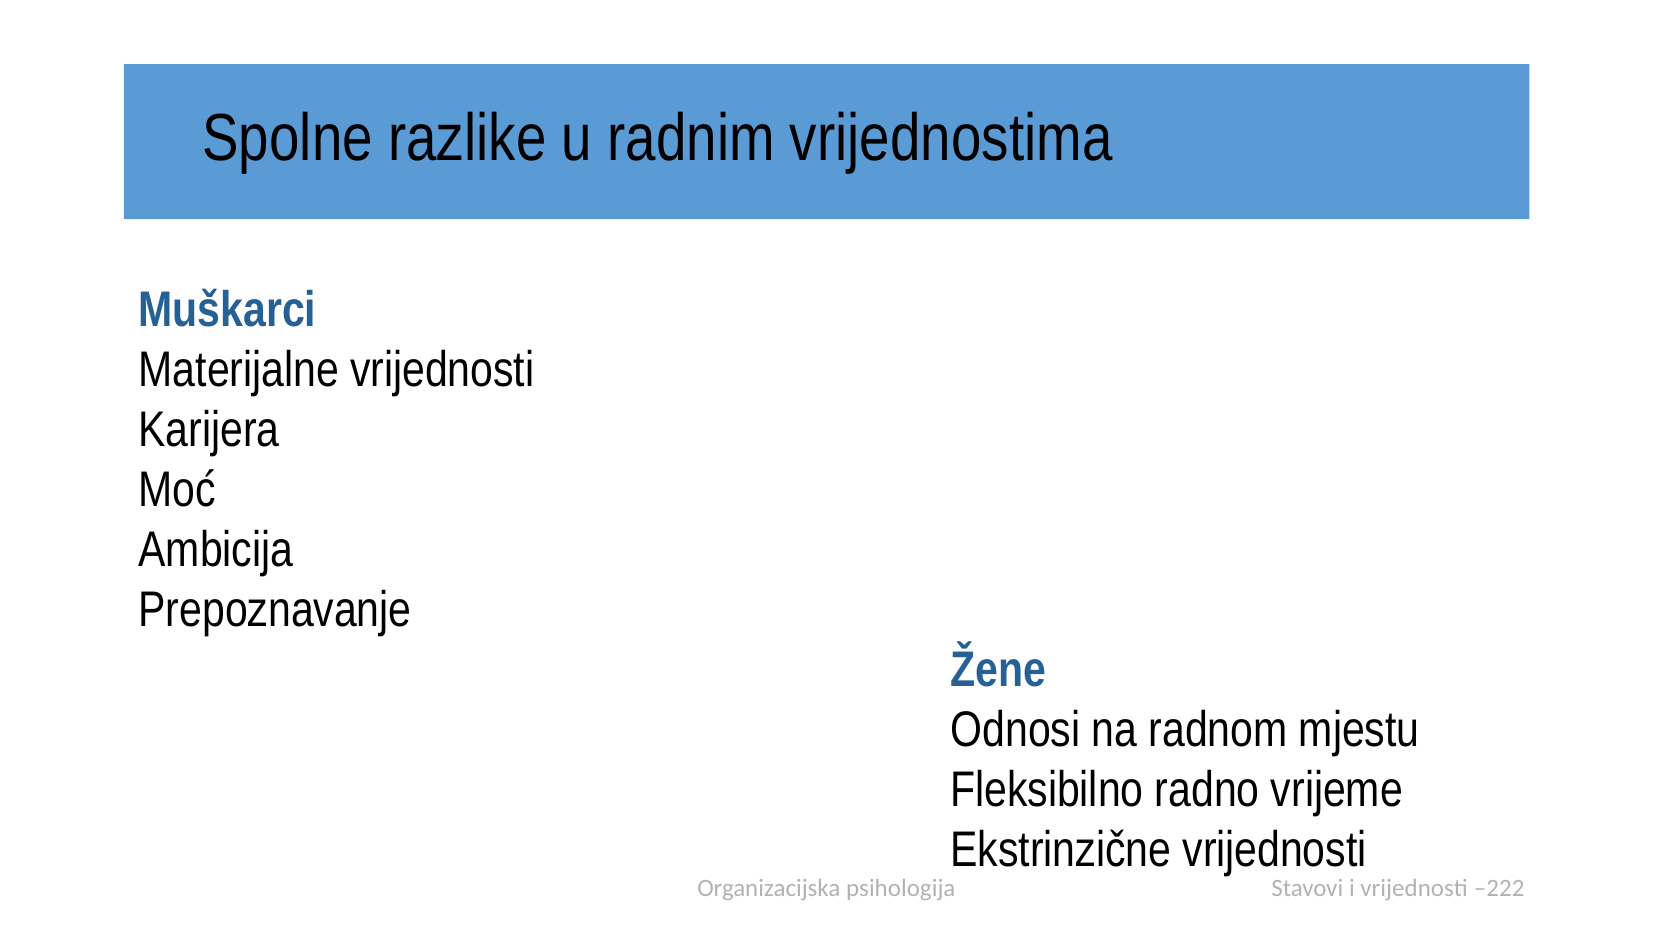

# Spolne razlike u radnim vrijednostima
Muškarci
Materijalne vrijednosti
Karijera
Moć
Ambicija
Prepoznavanje
											Žene
											Odnosi na radnom mjestu
											Fleksibilno radno vrijeme
											Ekstrinzične vrijednosti
Organizacijska psihologija
Stavovi i vrijednosti –